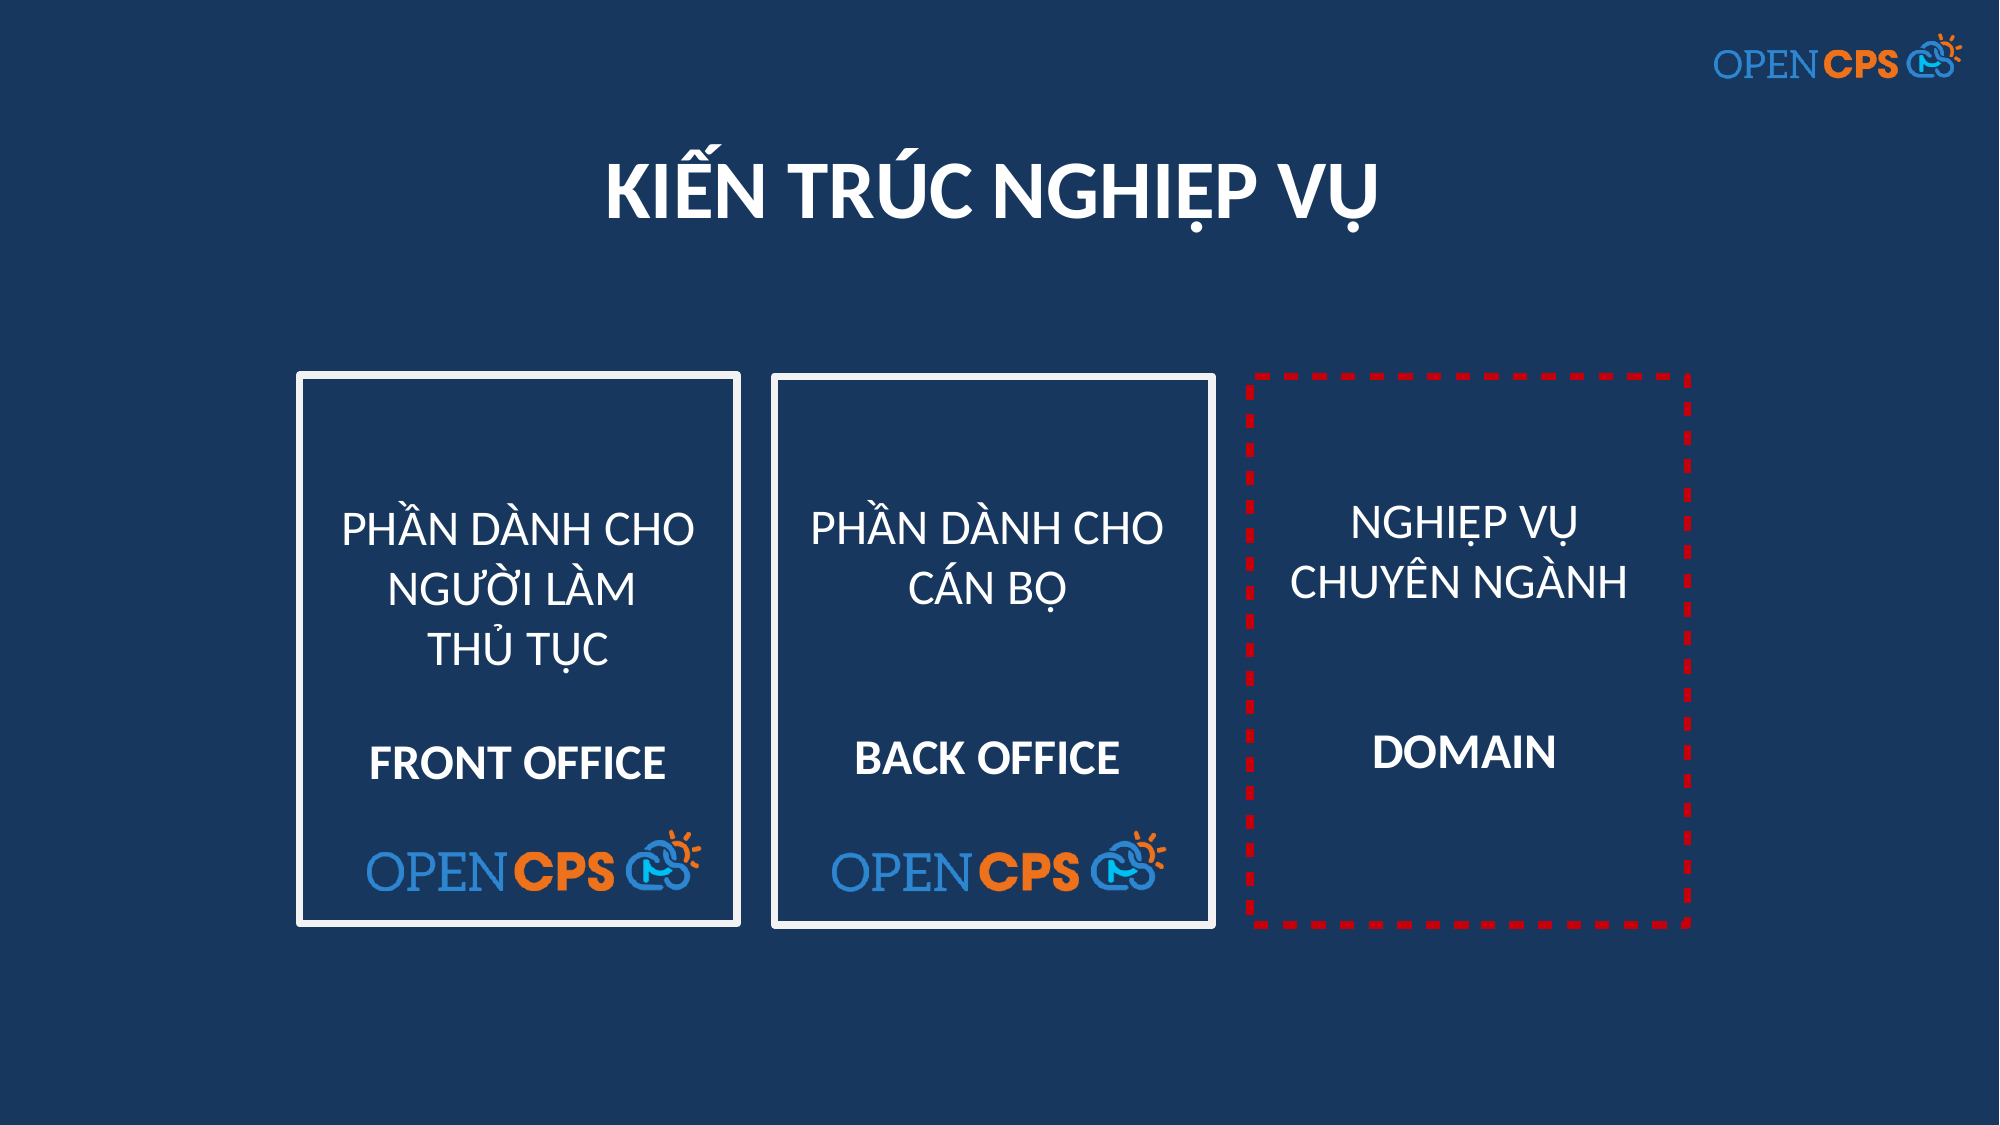

KIẾN TRÚC NGHIỆP VỤ
NGHIỆP VỤ CHUYÊN NGÀNH
DOMAIN
PHẦN DÀNH CHO NGƯỜI LÀM
THỦ TỤC
FRONT OFFICE
PHẦN DÀNH CHO CÁN BỘ
BACK OFFICE